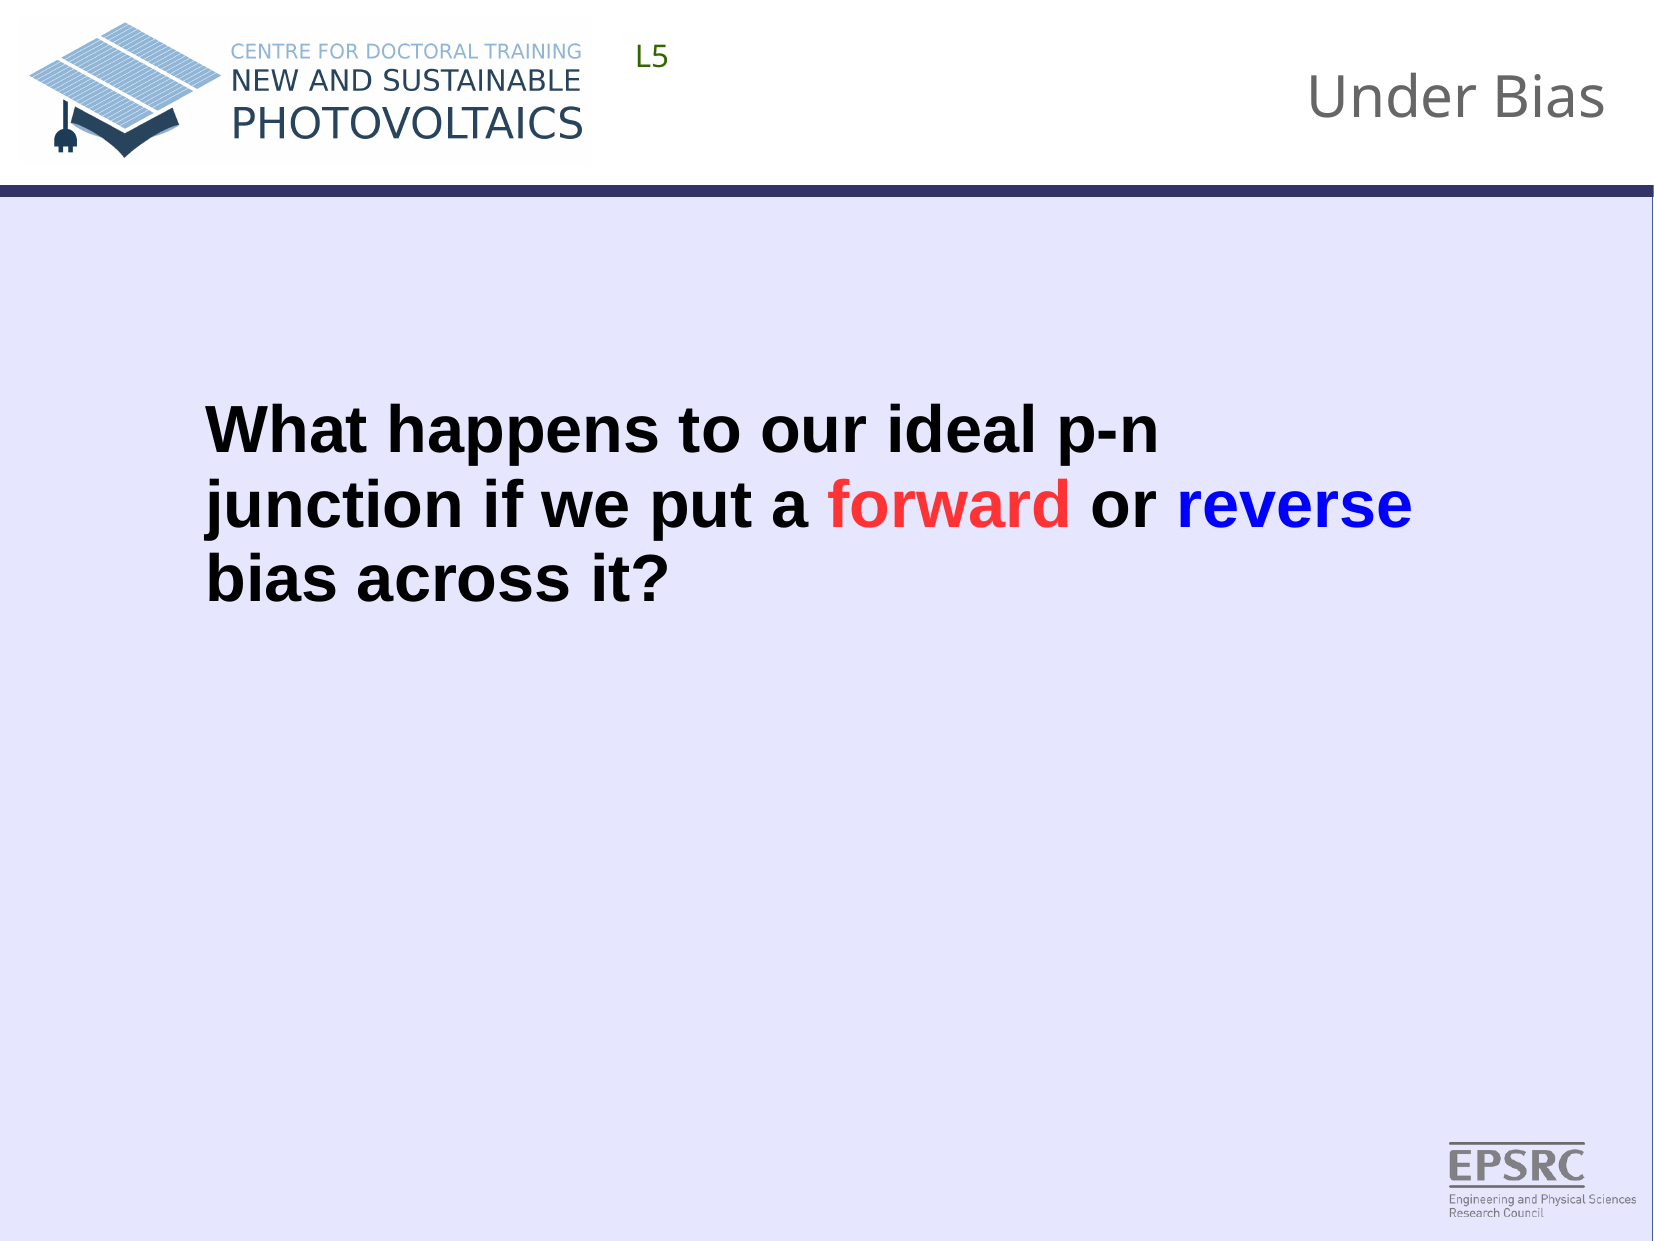

L5
Under Bias
What happens to our ideal p-n junction if we put a forward or reverse bias across it?